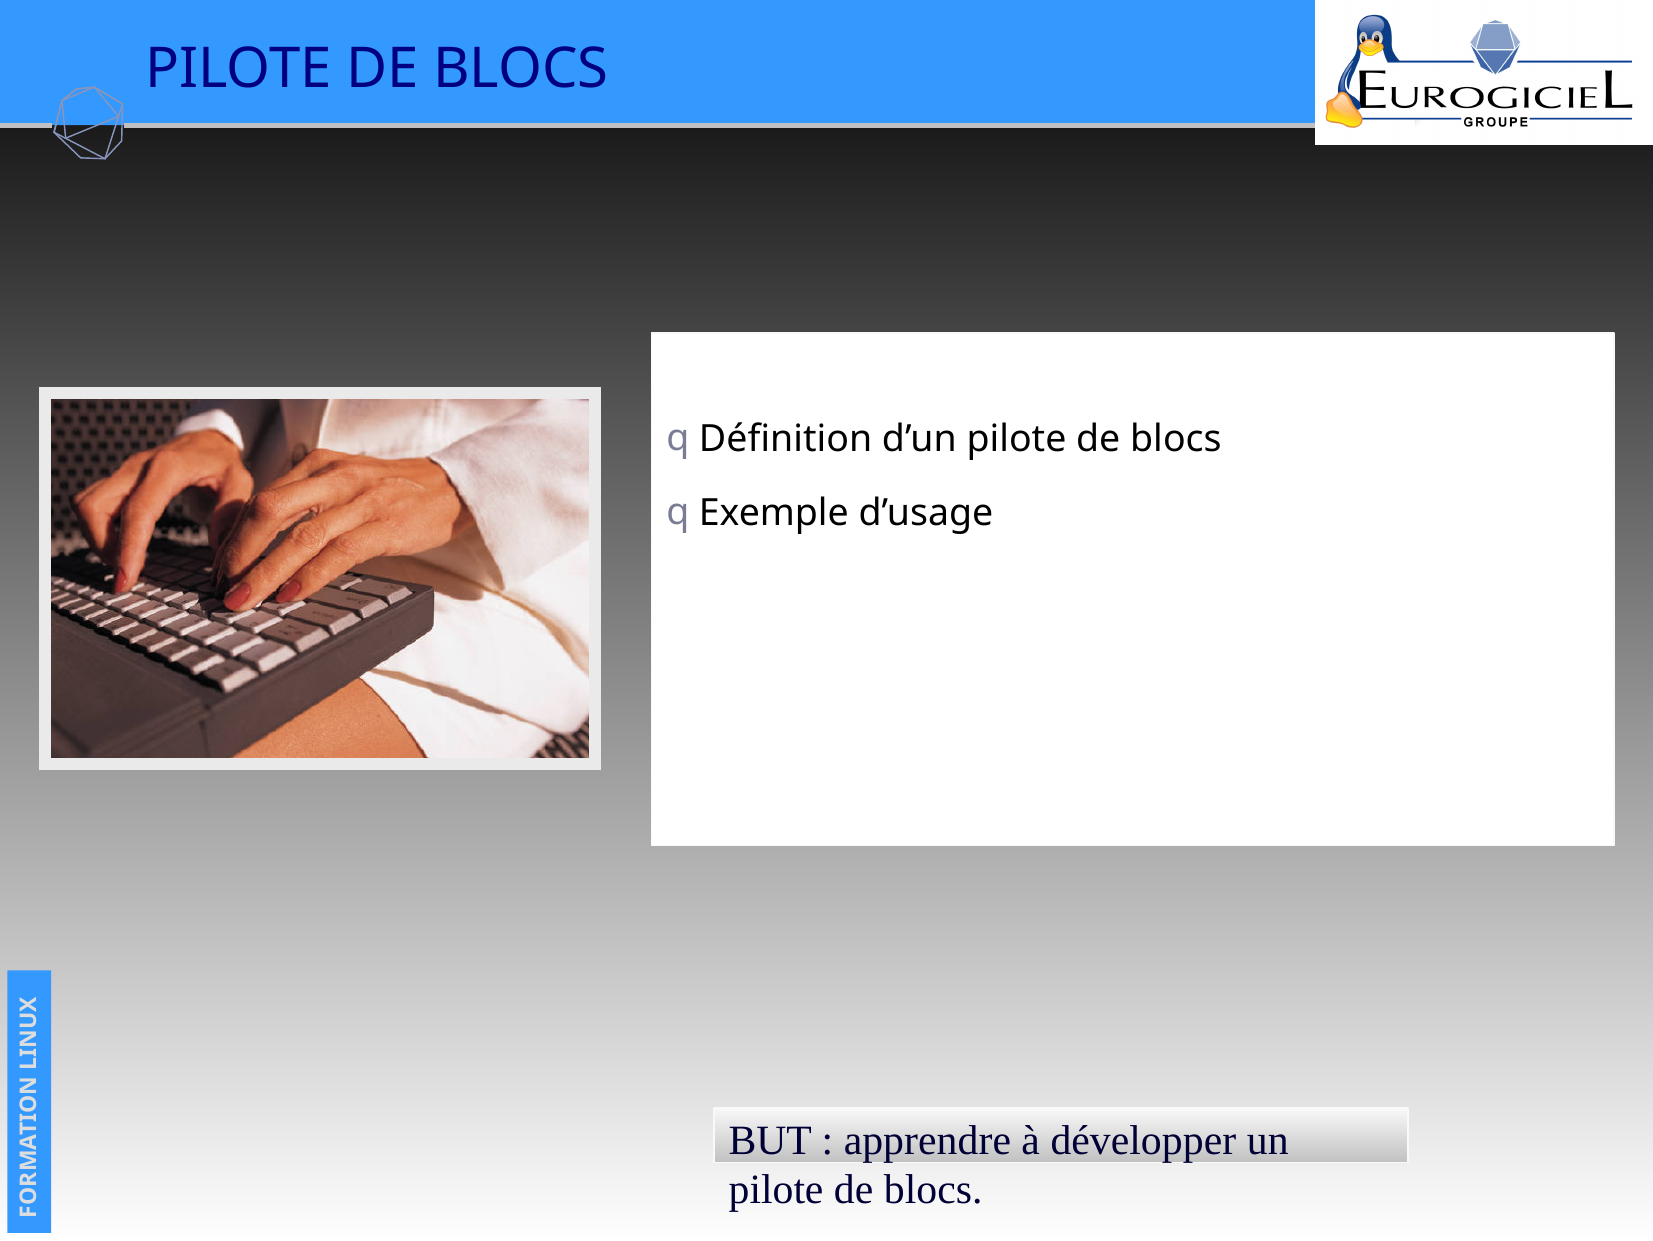

# PILOTE DE BLOCS
 Définition d’un pilote de blocs
 Exemple d’usage
BUT : apprendre à développer un pilote de blocs.